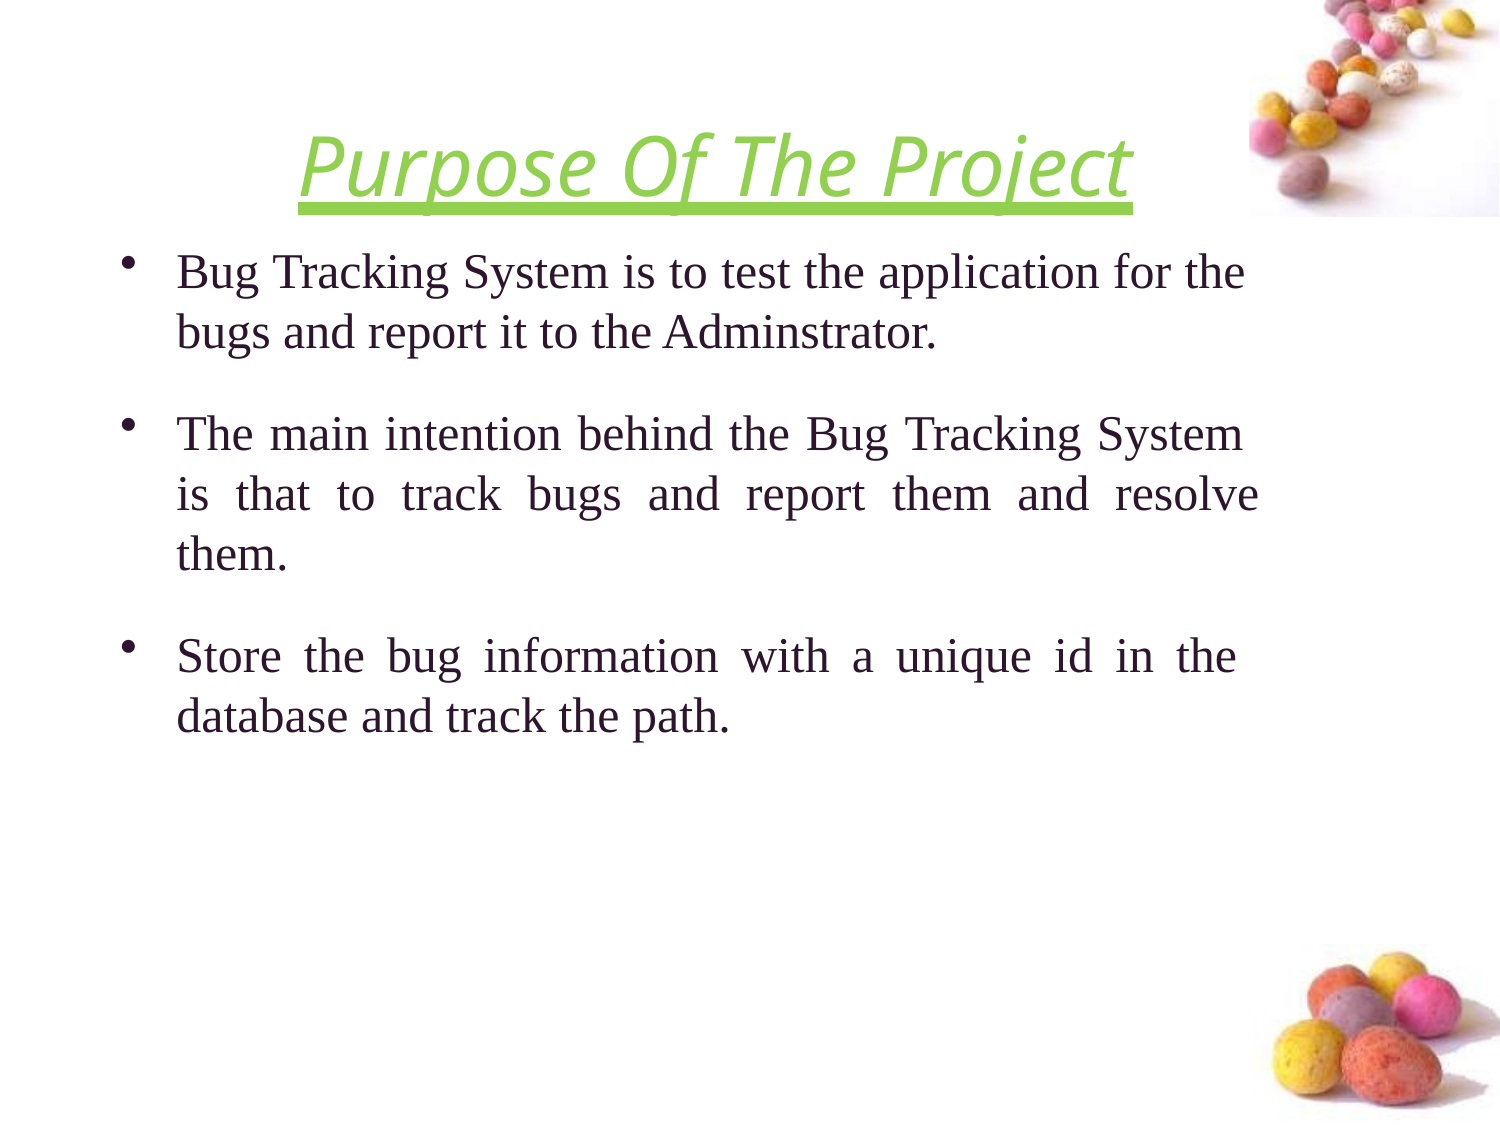

# Purpose Of The Project
Bug Tracking System is to test the application for the bugs and report it to the Adminstrator.
The main intention behind the Bug Tracking System is that to track bugs and report them and resolve them.
Store the bug information with a unique id in the database and track the path.